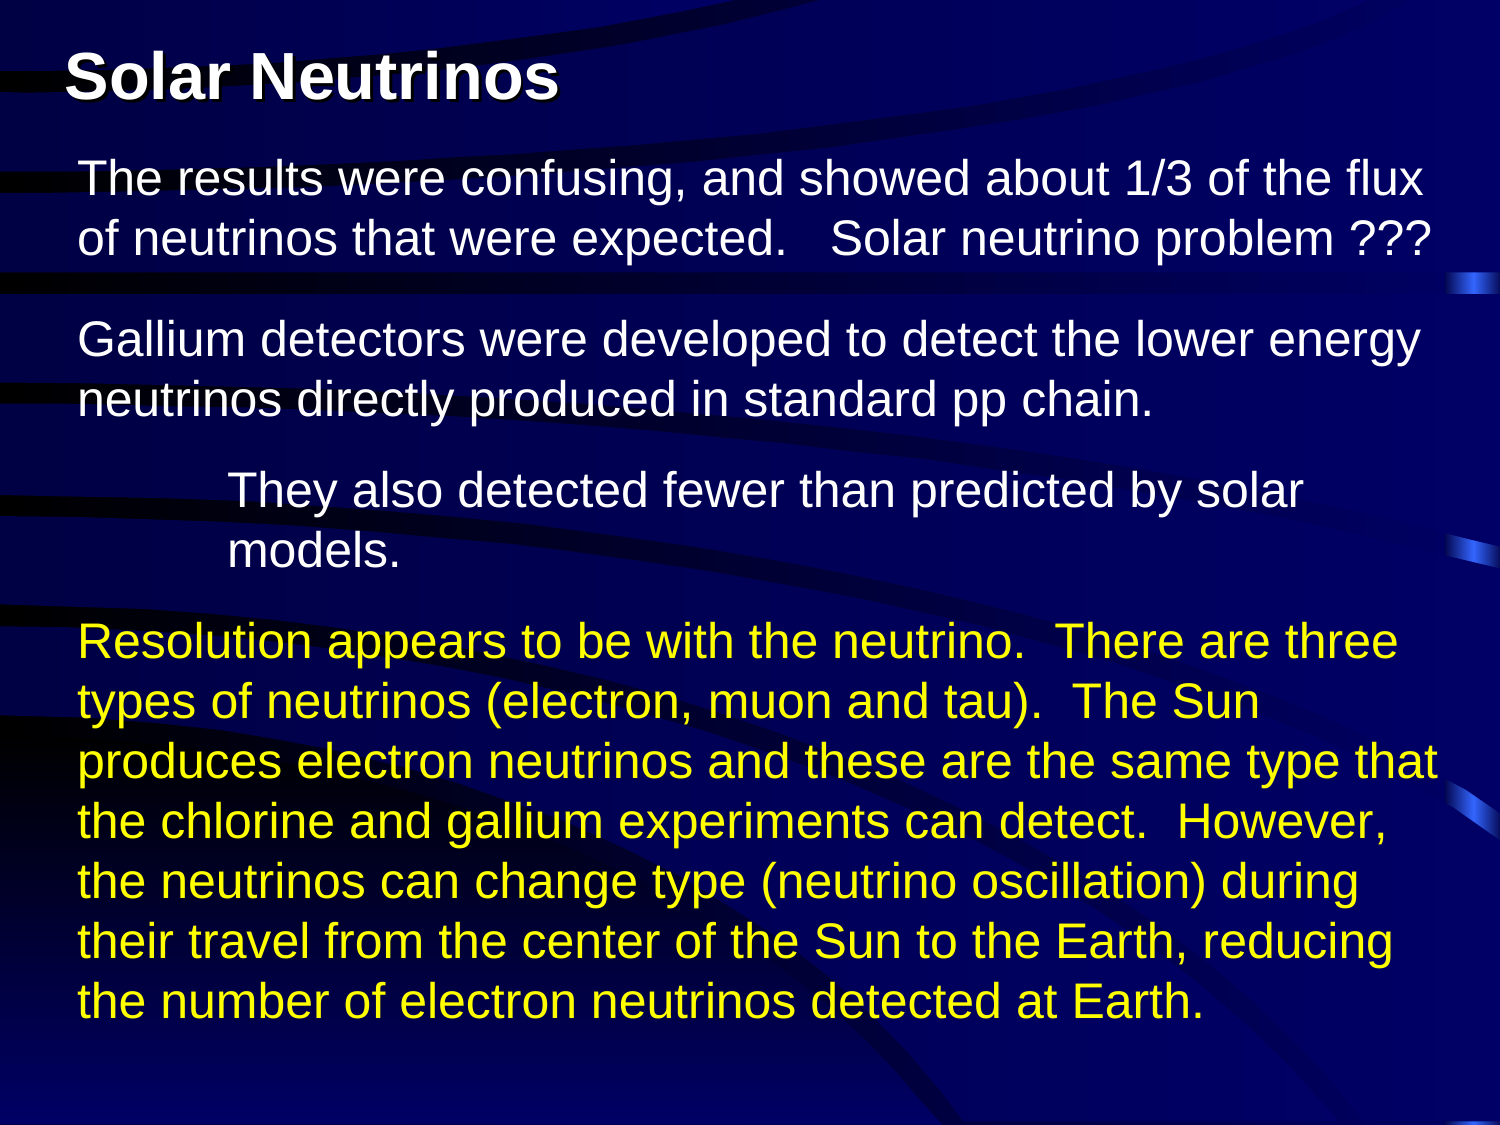

Solar Neutrinos
The results were confusing, and showed about 1/3 of the flux of neutrinos that were expected. Solar neutrino problem ???
Gallium detectors were developed to detect the lower energy neutrinos directly produced in standard pp chain.
	They also detected fewer than predicted by solar 		models.
Resolution appears to be with the neutrino. There are three types of neutrinos (electron, muon and tau). The Sun produces electron neutrinos and these are the same type that the chlorine and gallium experiments can detect. However, the neutrinos can change type (neutrino oscillation) during their travel from the center of the Sun to the Earth, reducing the number of electron neutrinos detected at Earth.